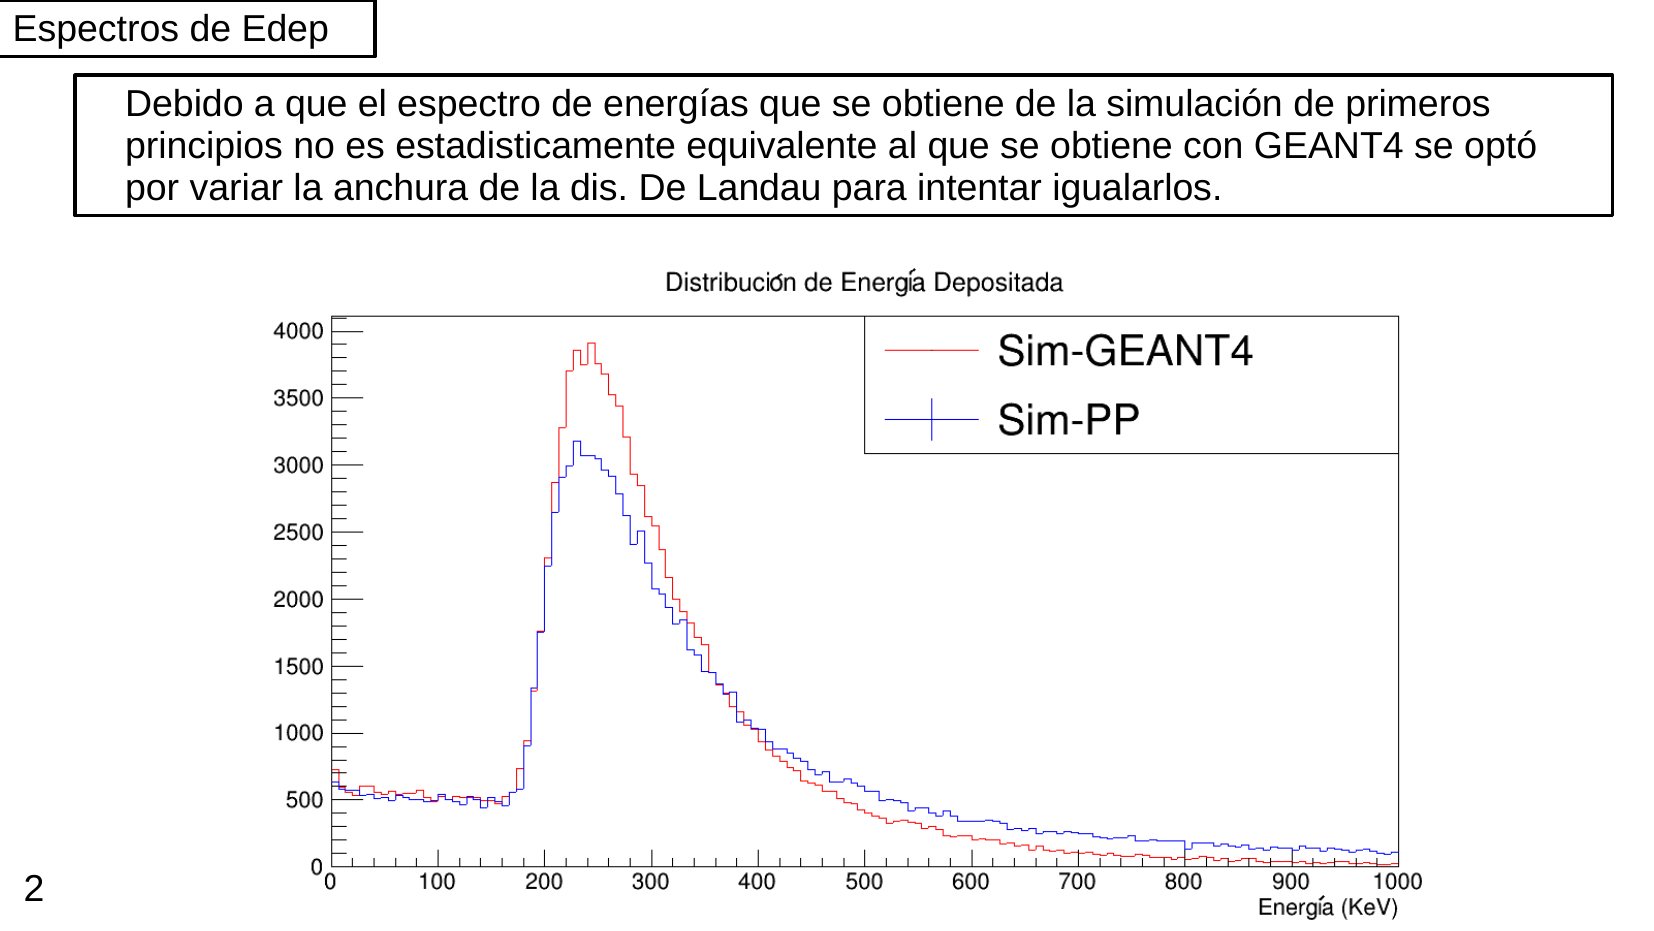

Espectros de Edep
Debido a que el espectro de energías que se obtiene de la simulación de primeros principios no es estadisticamente equivalente al que se obtiene con GEANT4 se optó por variar la anchura de la dis. De Landau para intentar igualarlos.